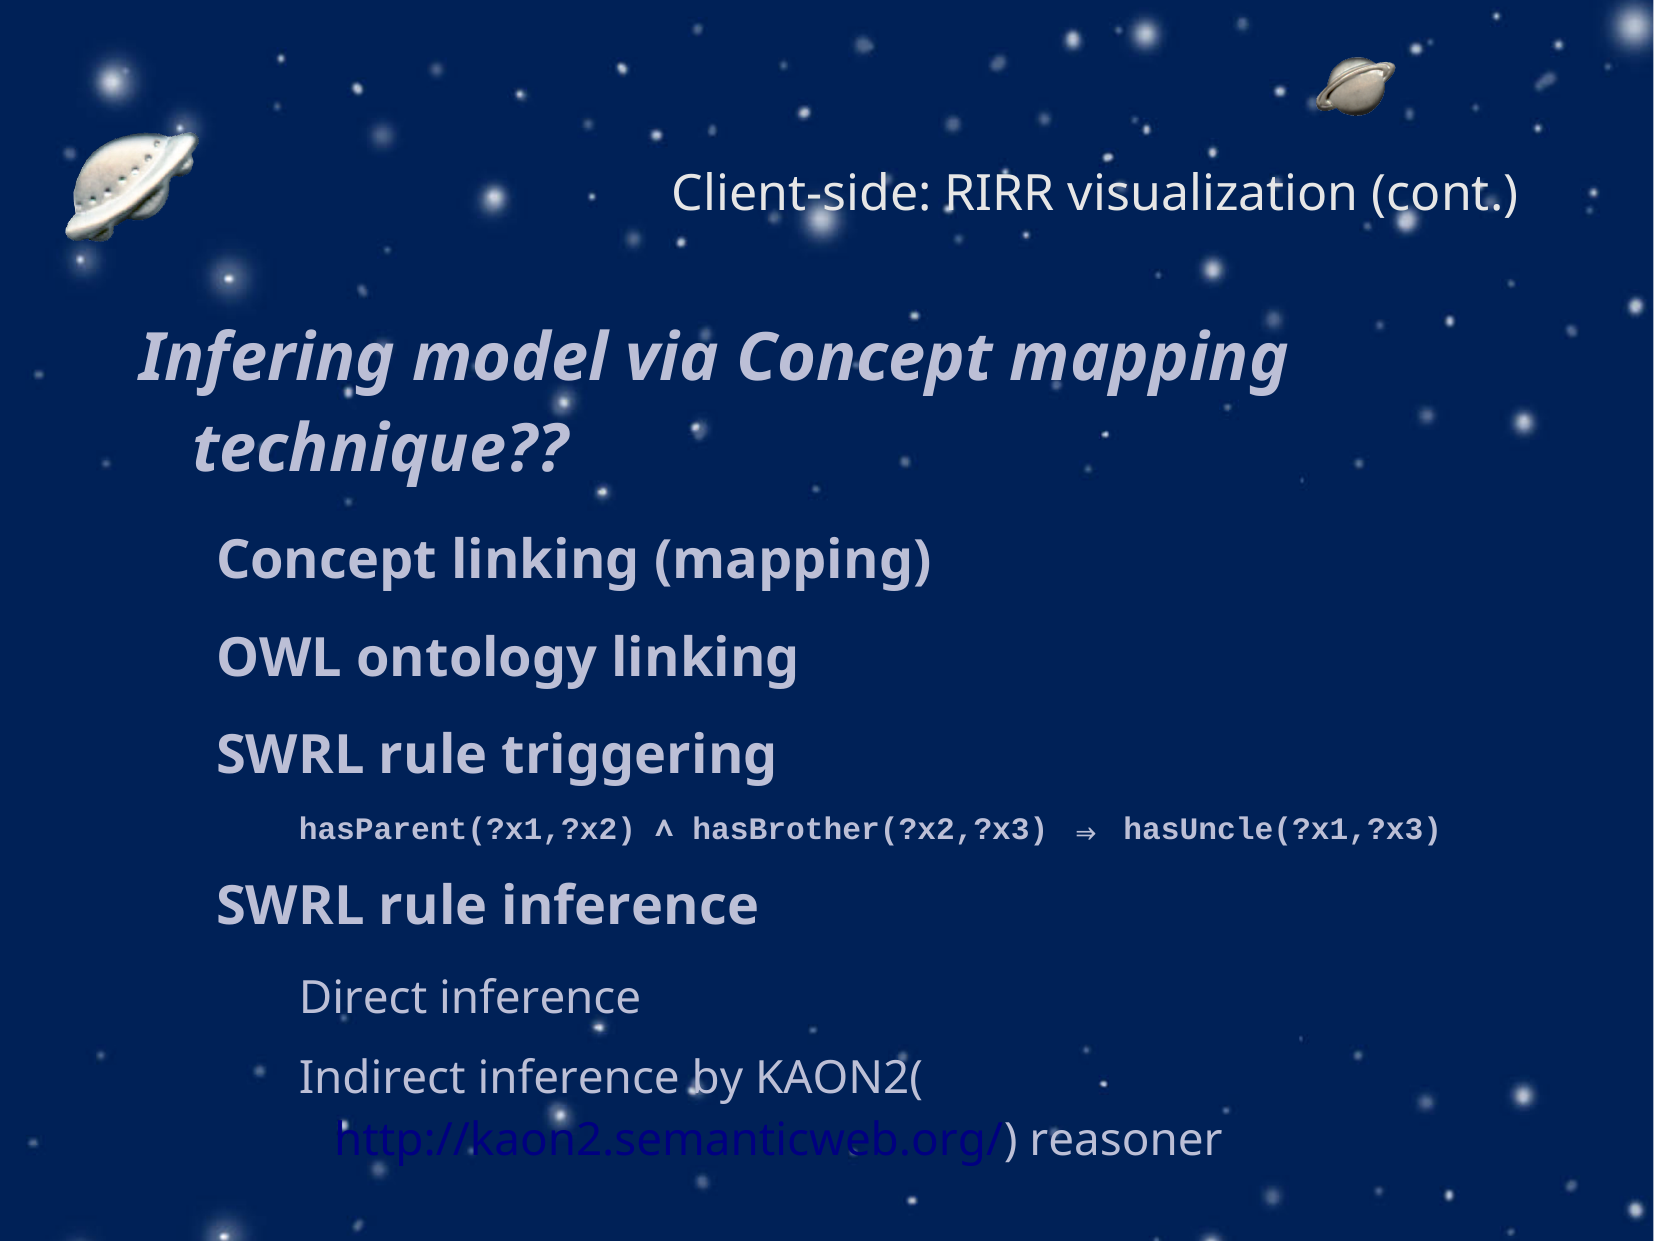

Client-side: RIRR visualization (cont.)
# Infering model via Concept mapping technique??
Concept linking (mapping)
OWL ontology linking
SWRL rule triggering
hasParent(?x1,?x2) ∧ hasBrother(?x2,?x3) ⇒ hasUncle(?x1,?x3)
SWRL rule inference
Direct inference
Indirect inference by KAON2(http://kaon2.semanticweb.org/) reasoner